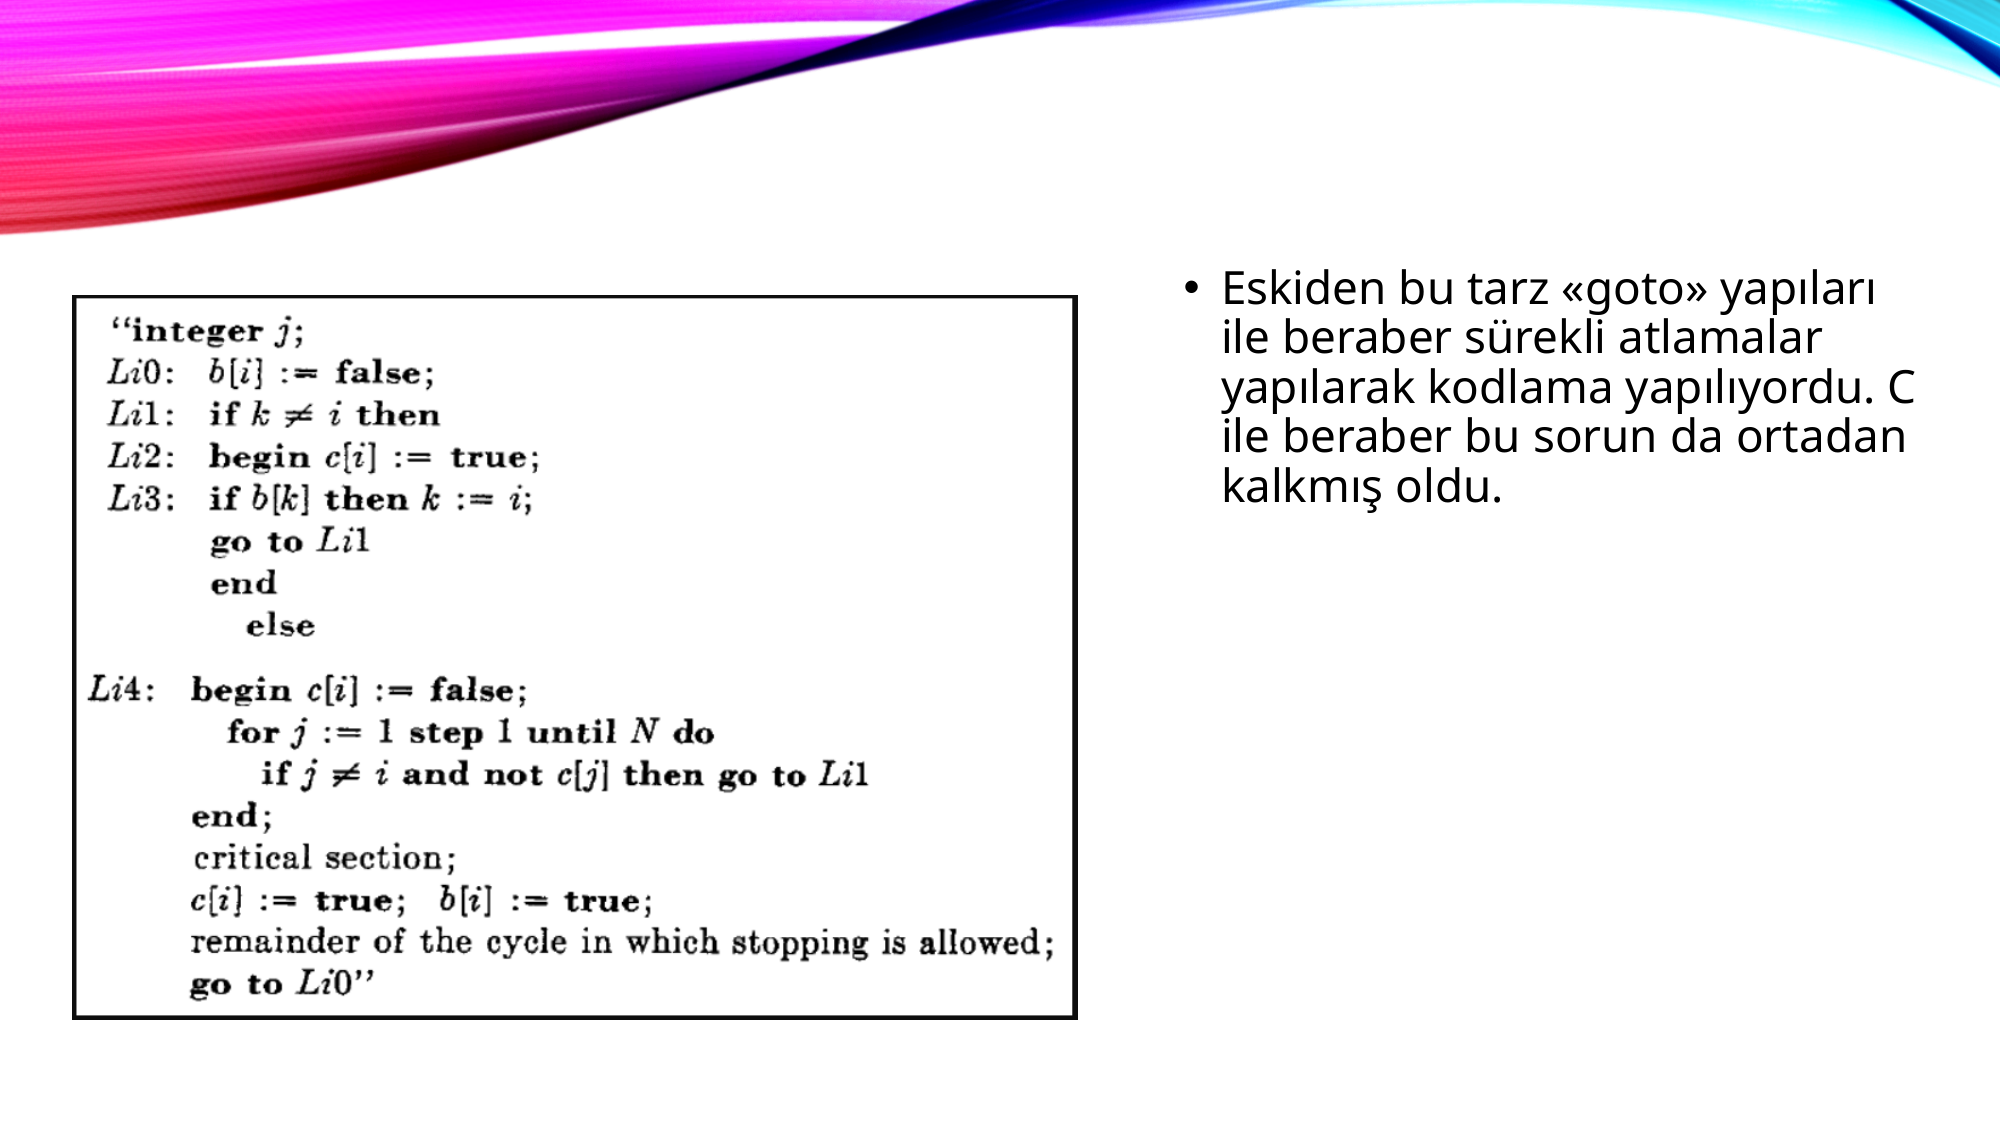

Eskiden bu tarz «goto» yapıları ile beraber sürekli atlamalar yapılarak kodlama yapılıyordu. C ile beraber bu sorun da ortadan kalkmış oldu.